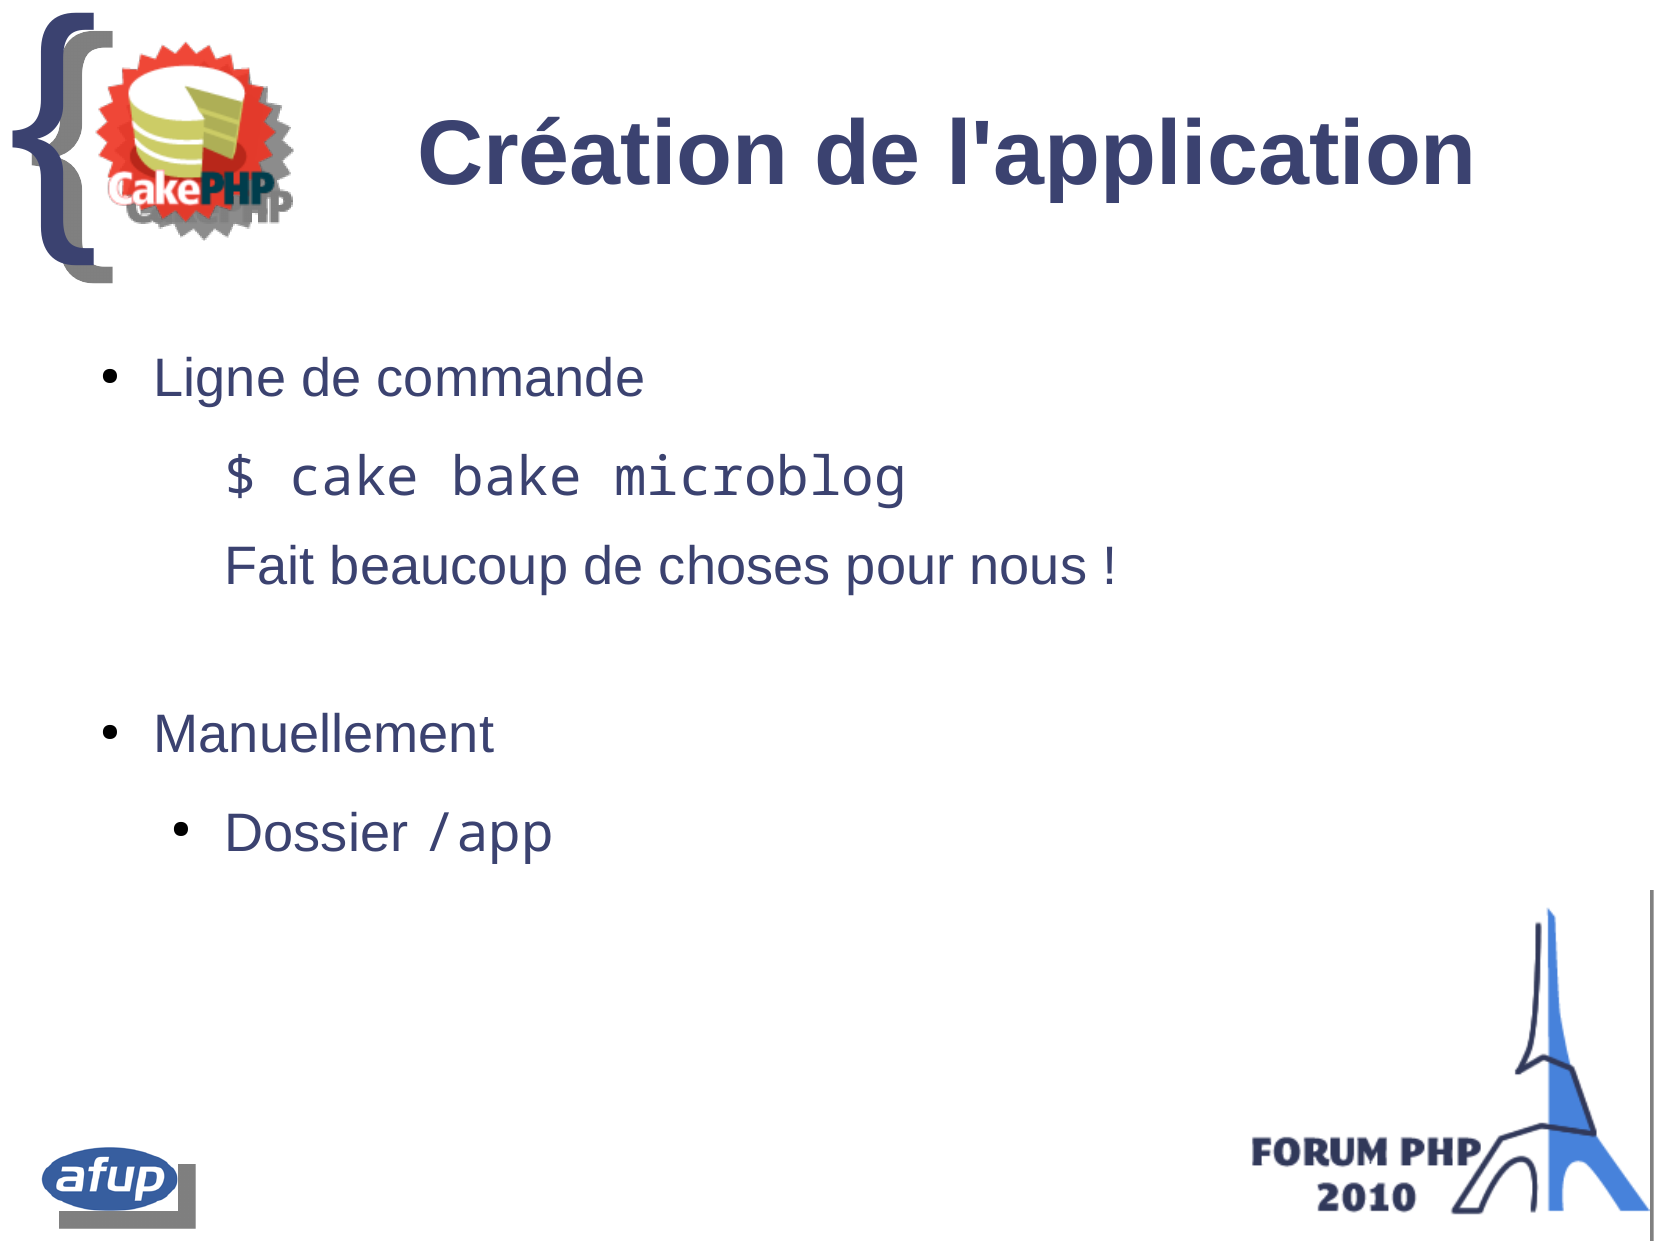

# Création de l'application
Ligne de commande
$ cake bake microblog
Fait beaucoup de choses pour nous !
Manuellement
Dossier /app